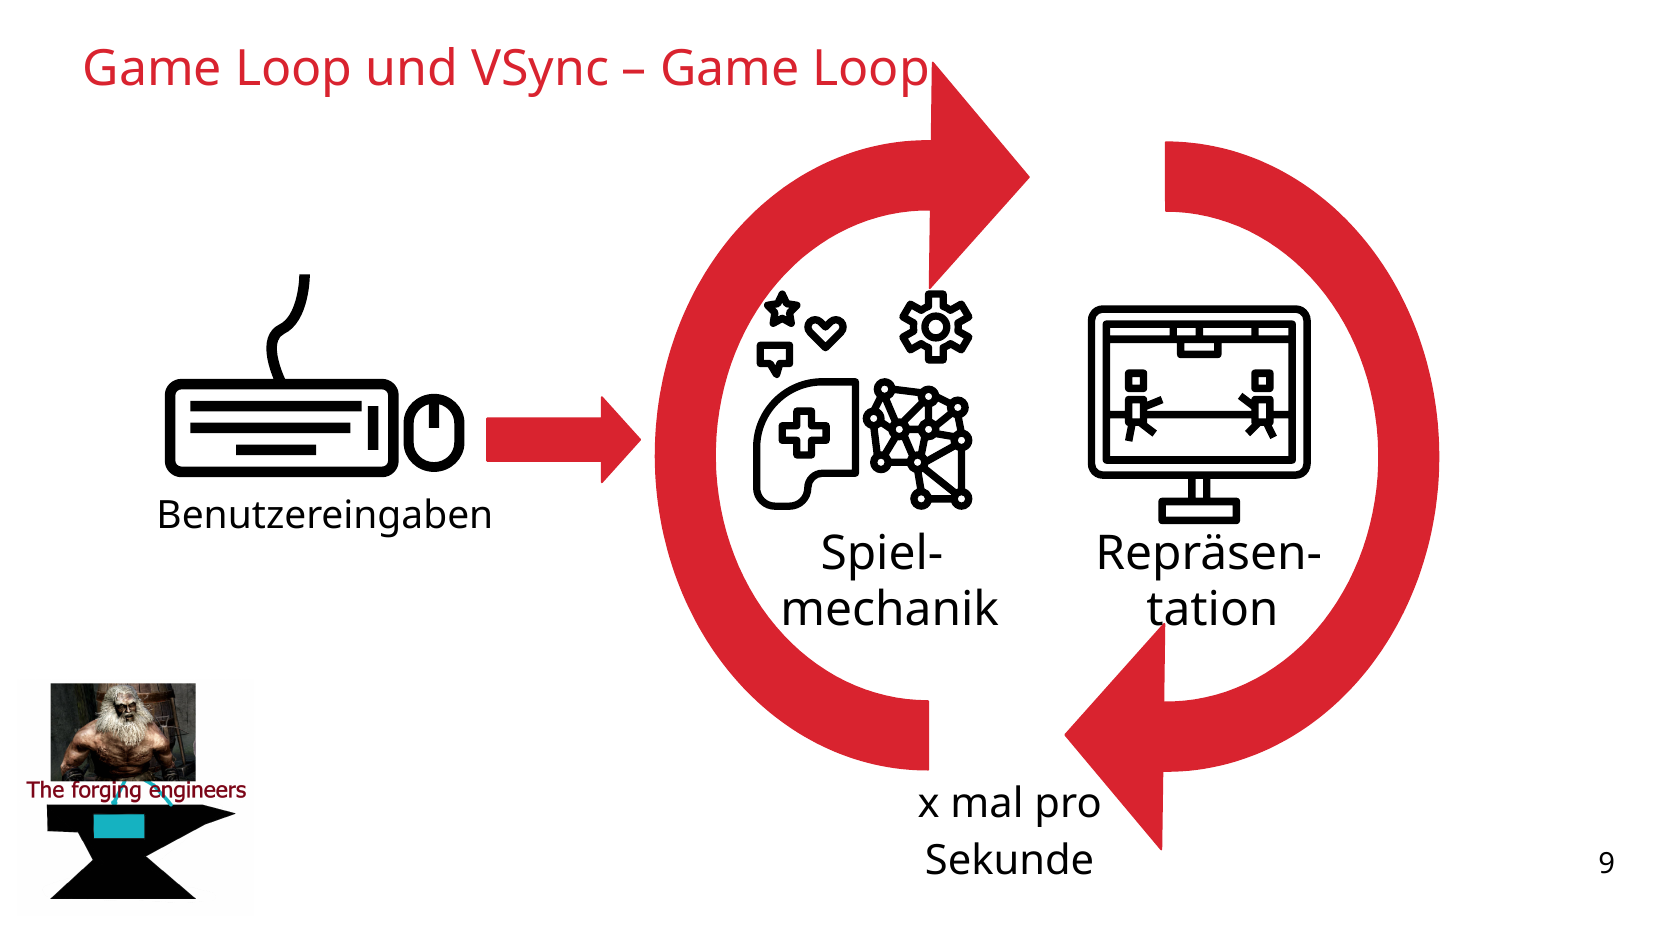

# Game Loop und VSync – Game Loop
x mal pro
Sekunde